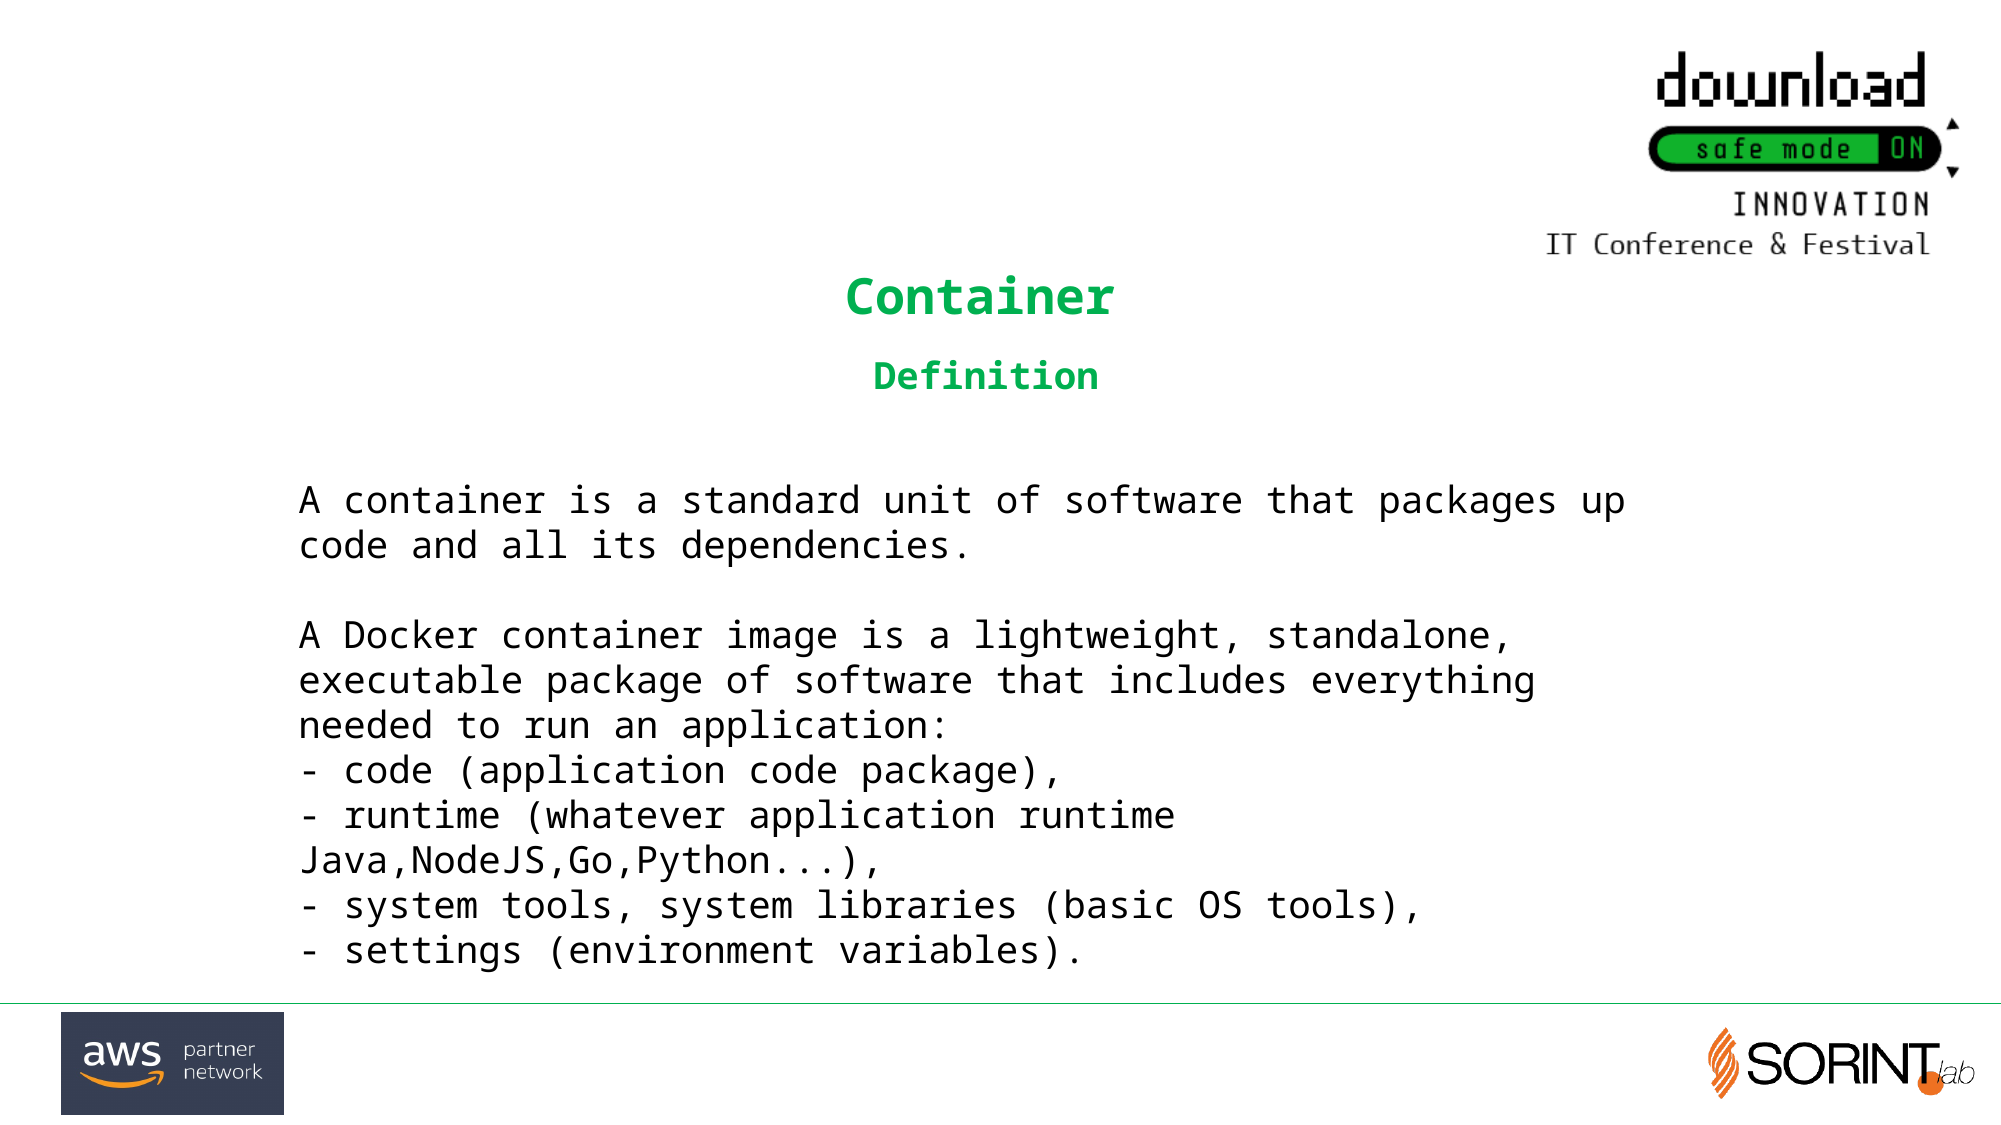

# Container
Definition
A container is a standard unit of software that packages up code and all its dependencies.
A Docker container image is a lightweight, standalone, executable package of software that includes everything needed to run an application:
- code (application code package),
- runtime (whatever application runtime Java,NodeJS,Go,Python...),
- system tools, system libraries (basic OS tools),
- settings (environment variables).